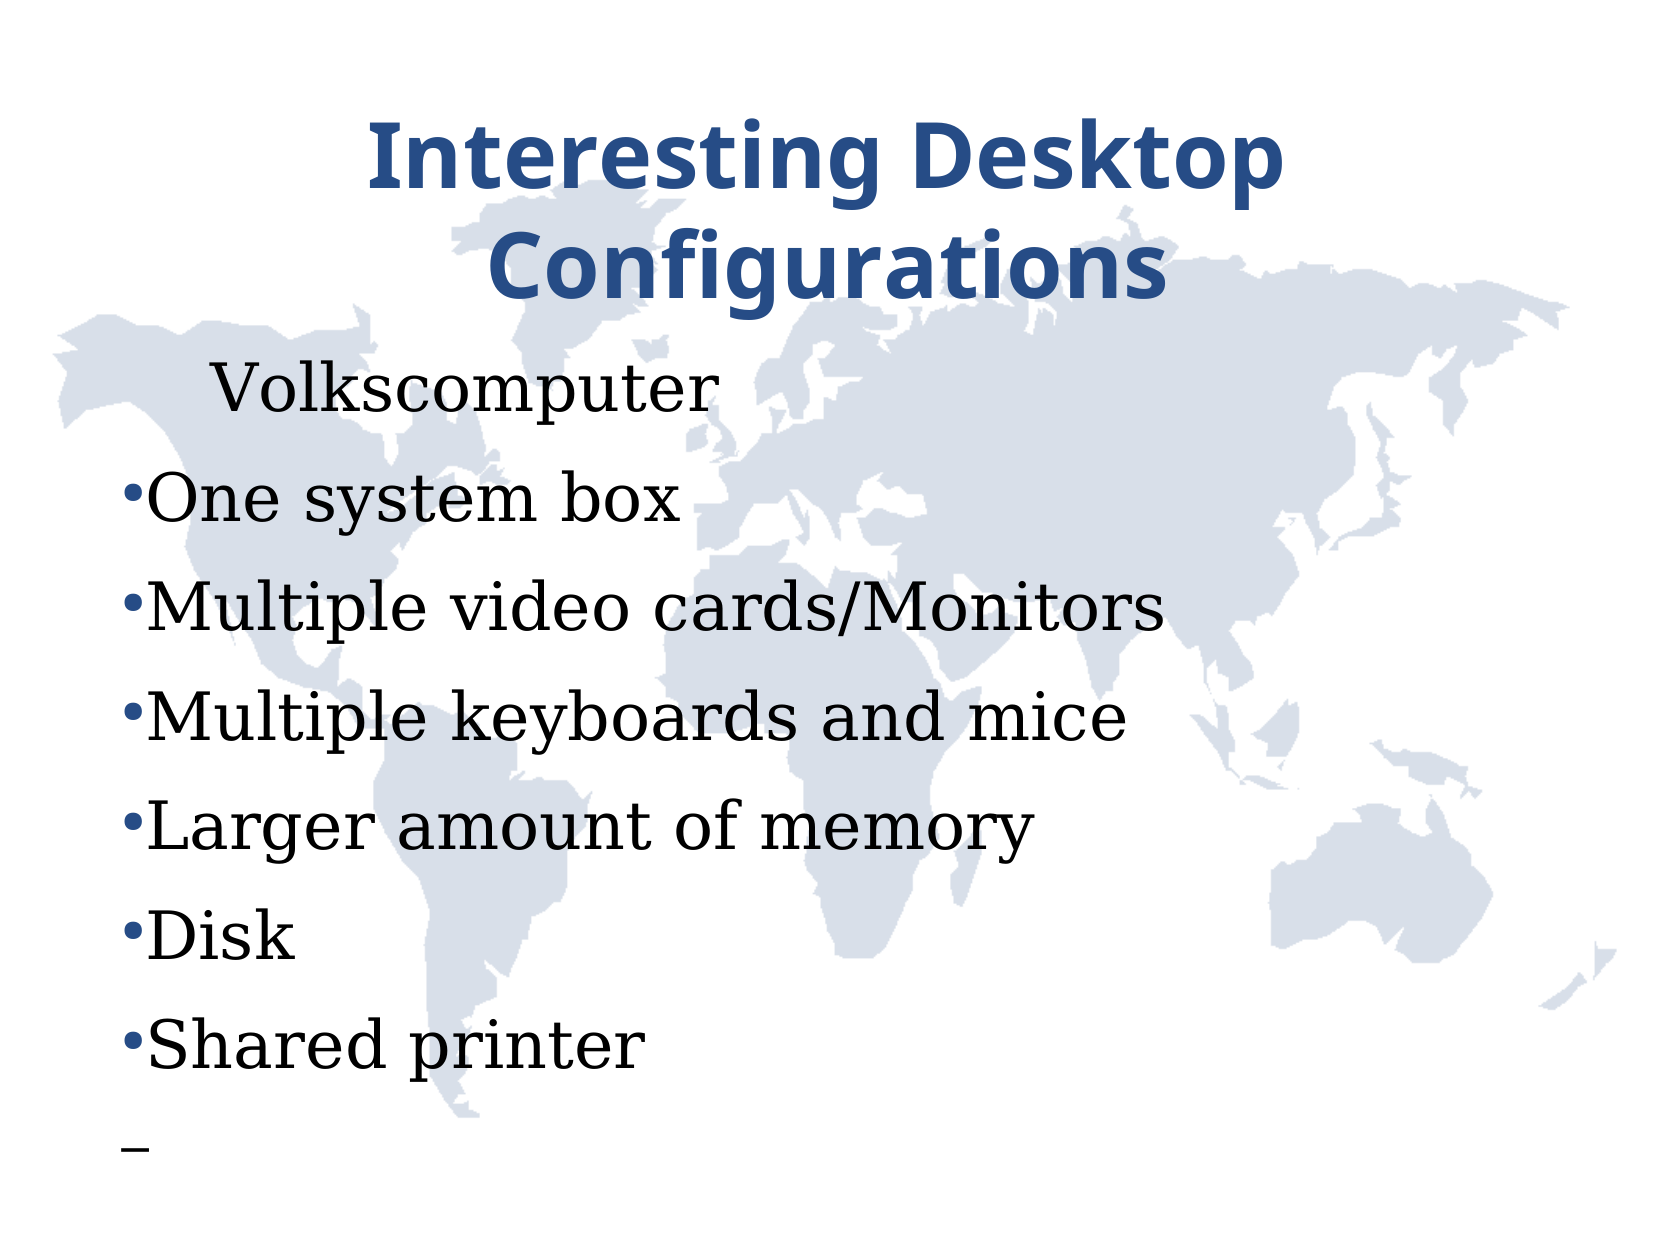

# Interesting Desktop Configurations
Volkscomputer
One system box
Multiple video cards/Monitors
Multiple keyboards and mice
Larger amount of memory
Disk
Shared printer